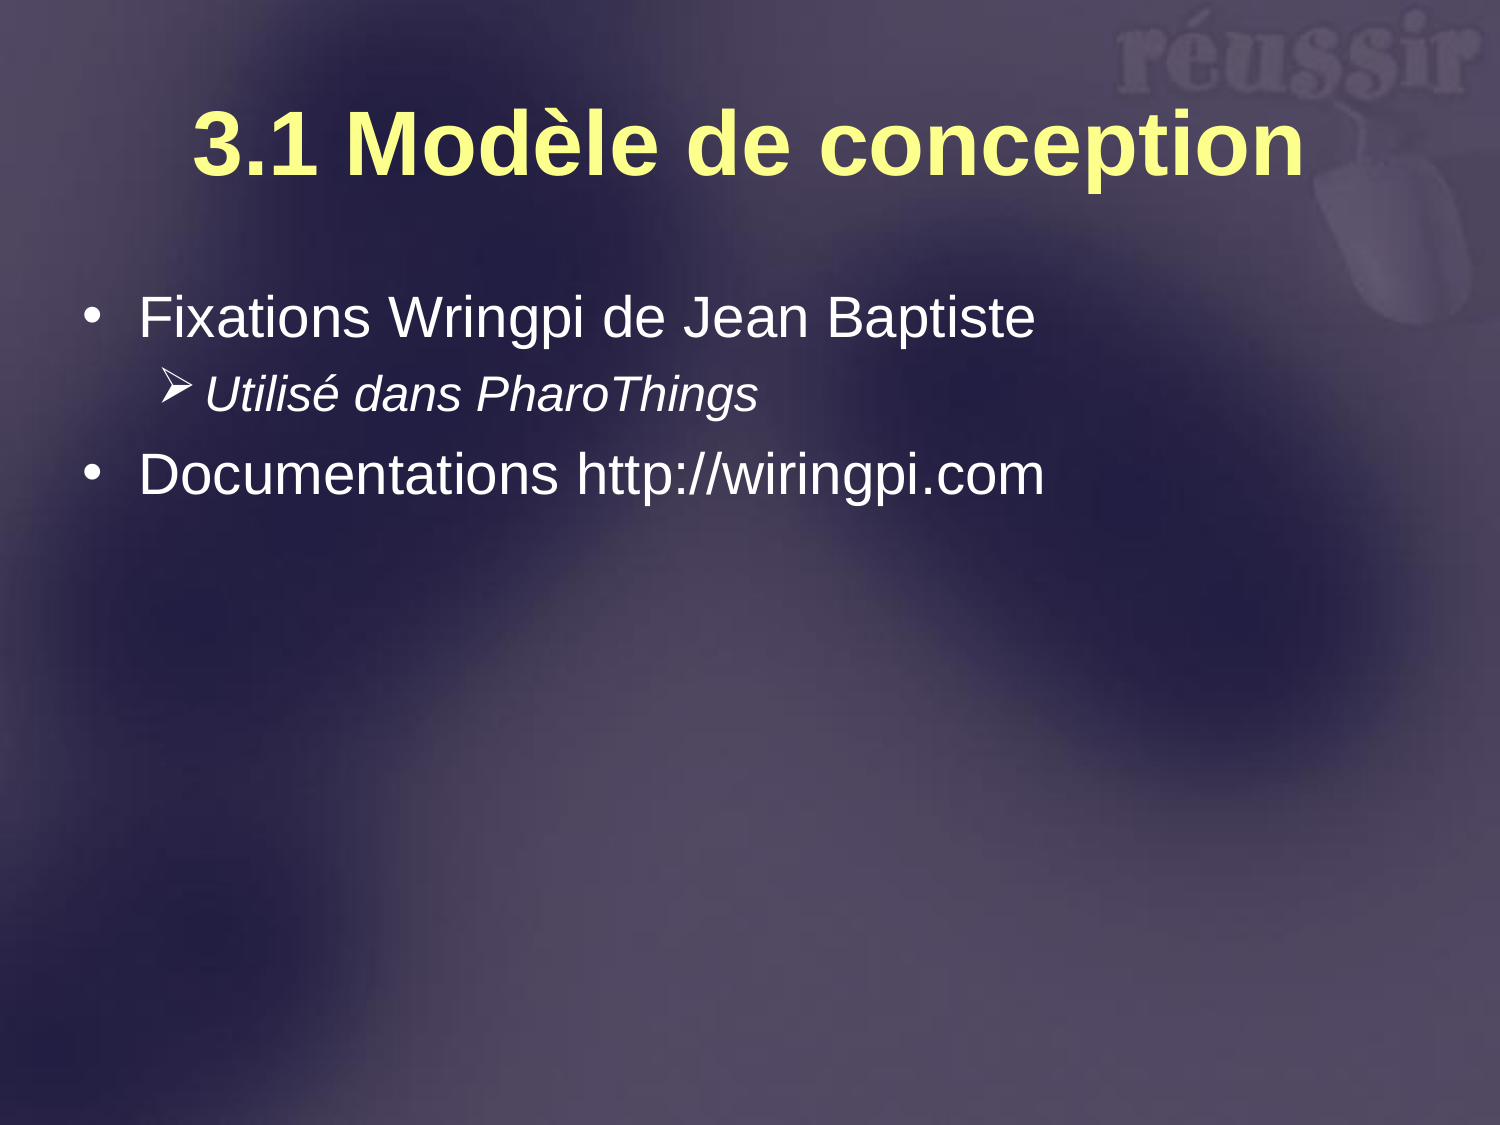

# 3.1 Modèle de conception
Fixations Wringpi de Jean Baptiste
Utilisé dans PharoThings
Documentations http://wiringpi.com